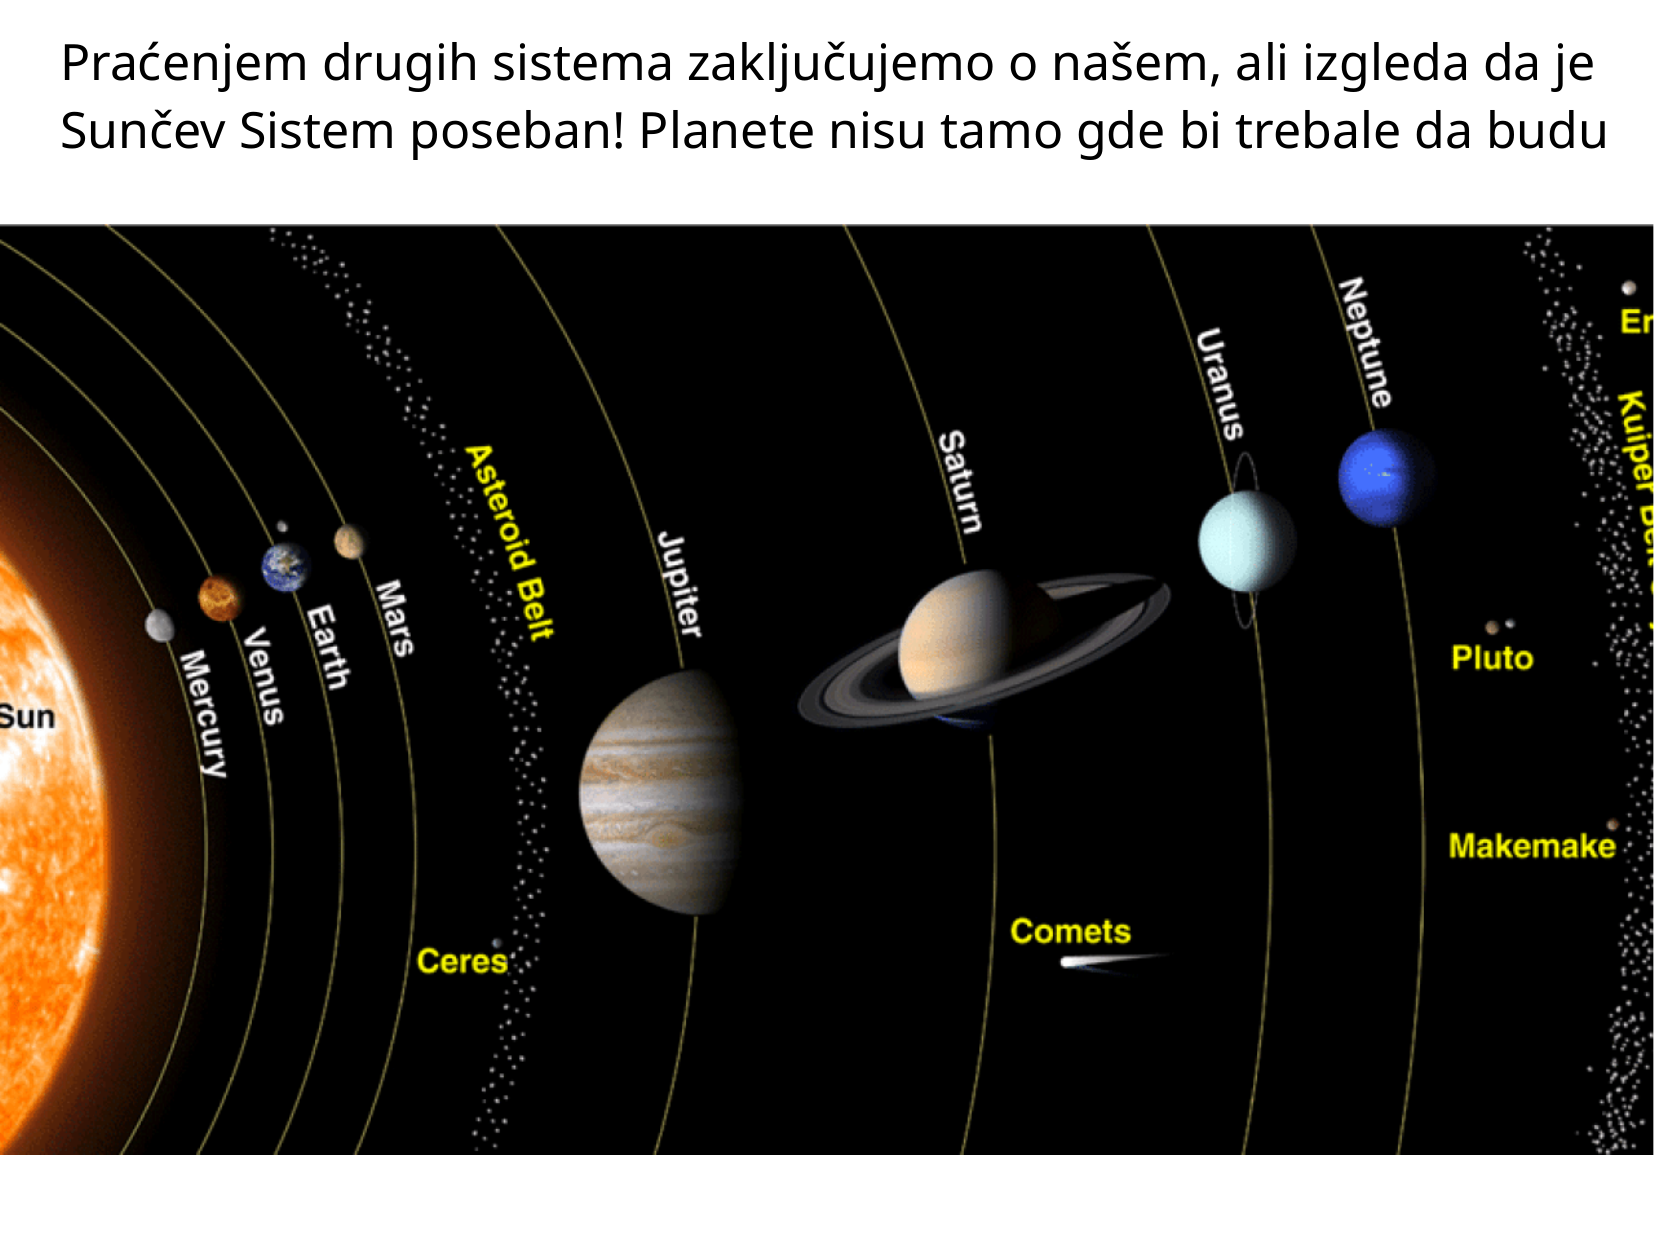

# Praćenjem drugih sistema zaključujemo o našem, ali izgleda da je Sunčev Sistem poseban! Planete nisu tamo gde bi trebale da budu